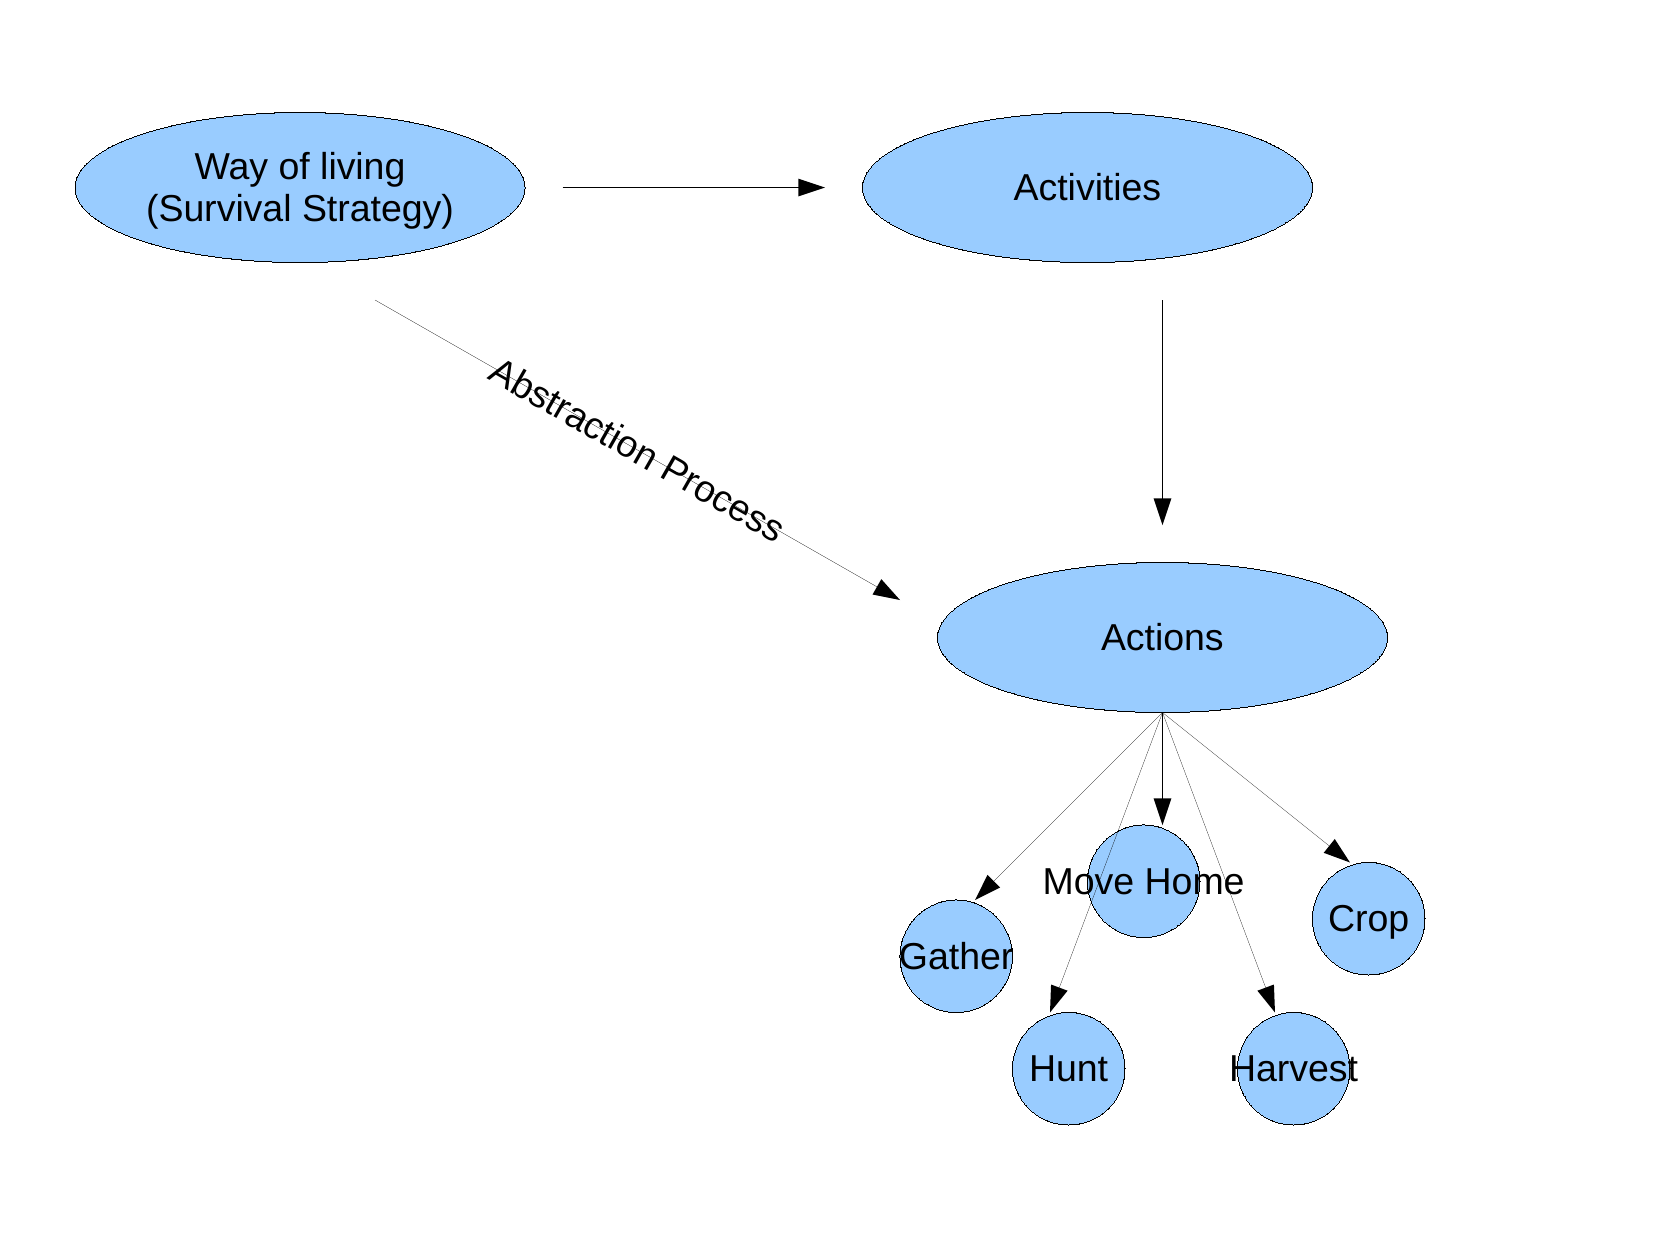

Way of living
(Survival Strategy)
Activities
Abstraction Process
Actions
Move Home
Crop
Gather
Hunt
Harvest